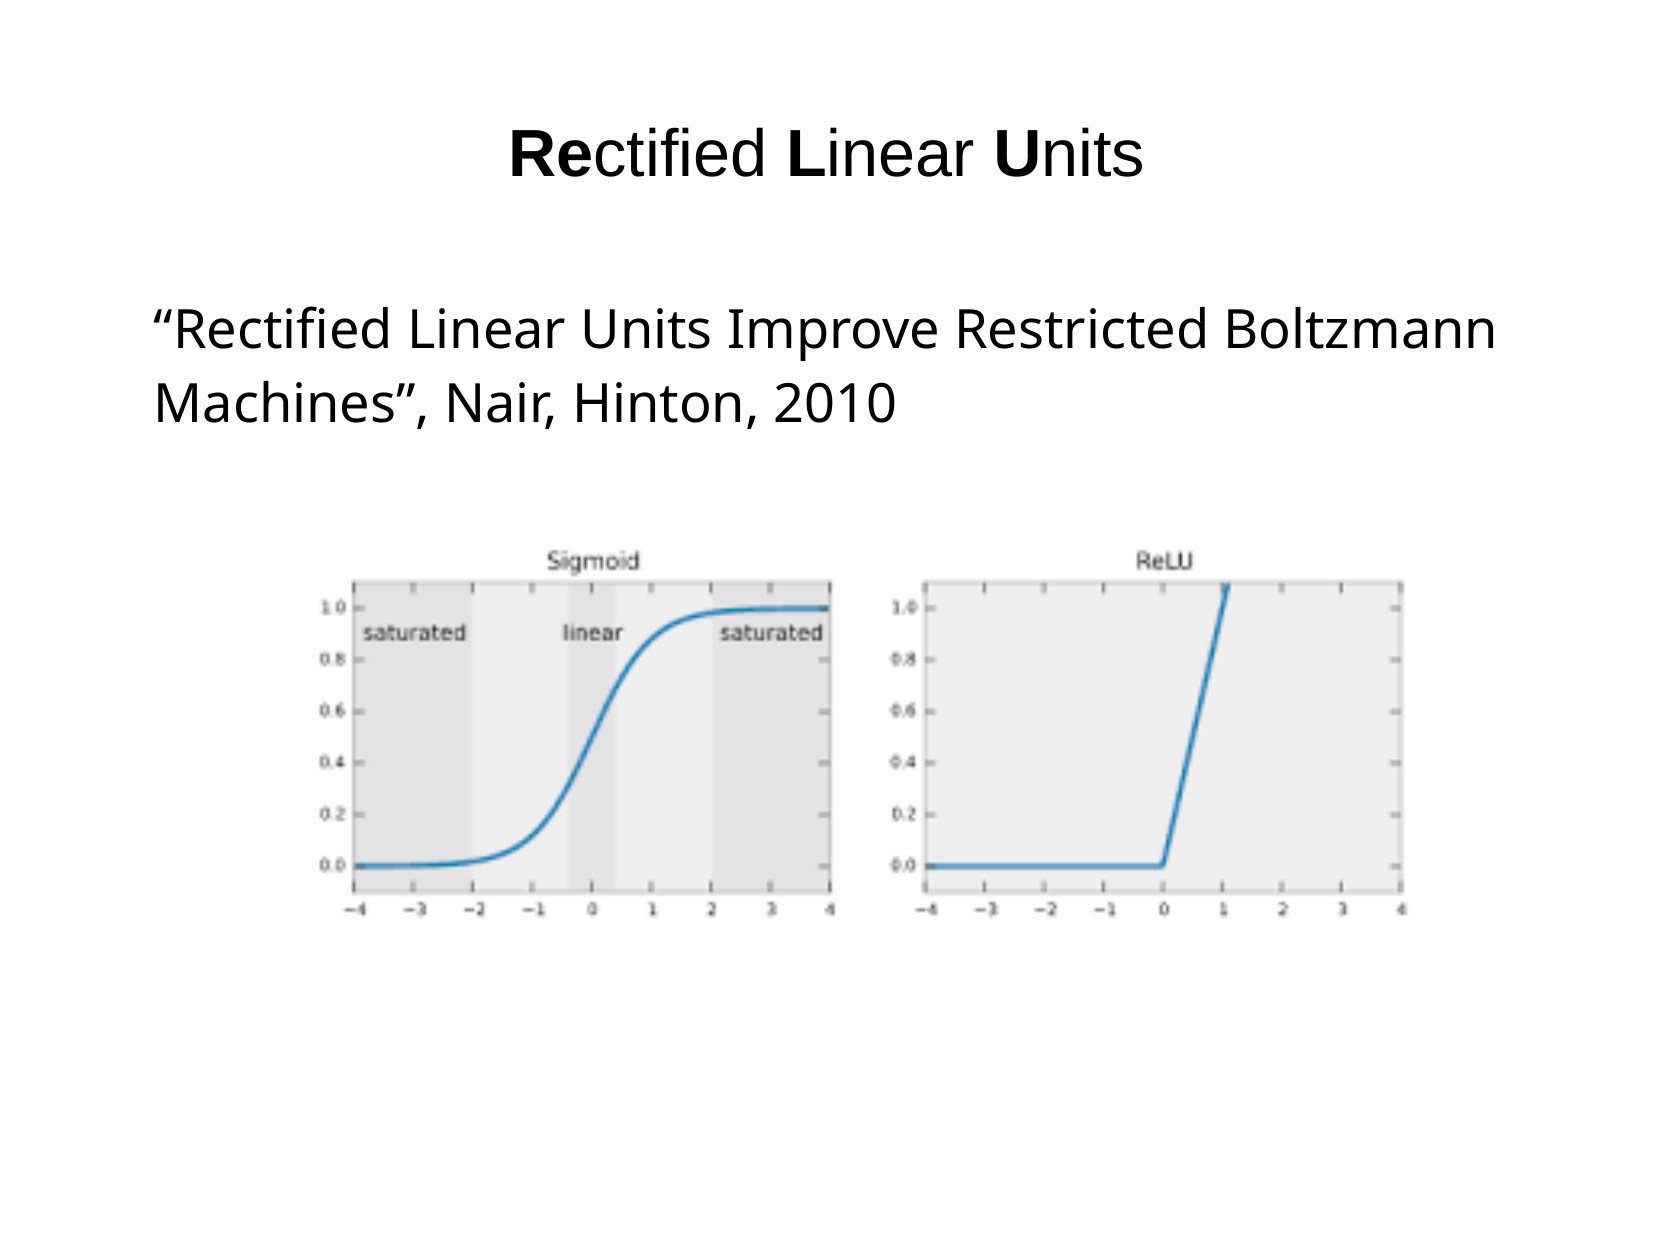

# Rectified Linear Units
“Rectified Linear Units Improve Restricted Boltzmann Machines”, Nair, Hinton, 2010